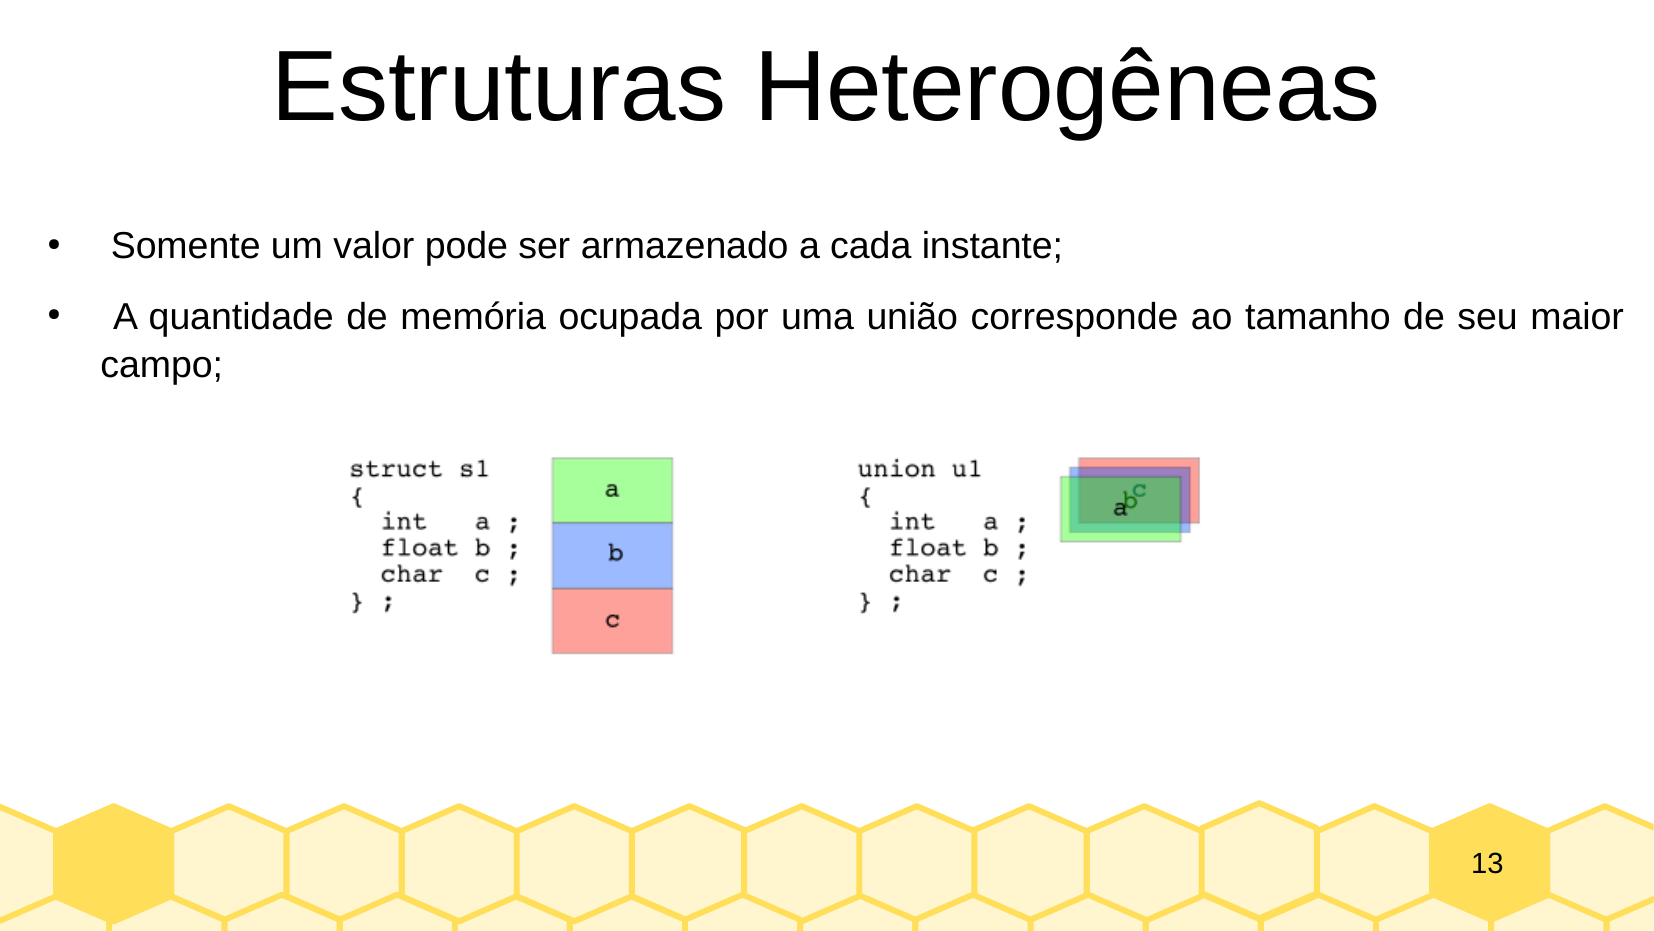

# Estruturas Heterogêneas
 Somente um valor pode ser armazenado a cada instante;
 A quantidade de memória ocupada por uma união corresponde ao tamanho de seu maior campo;